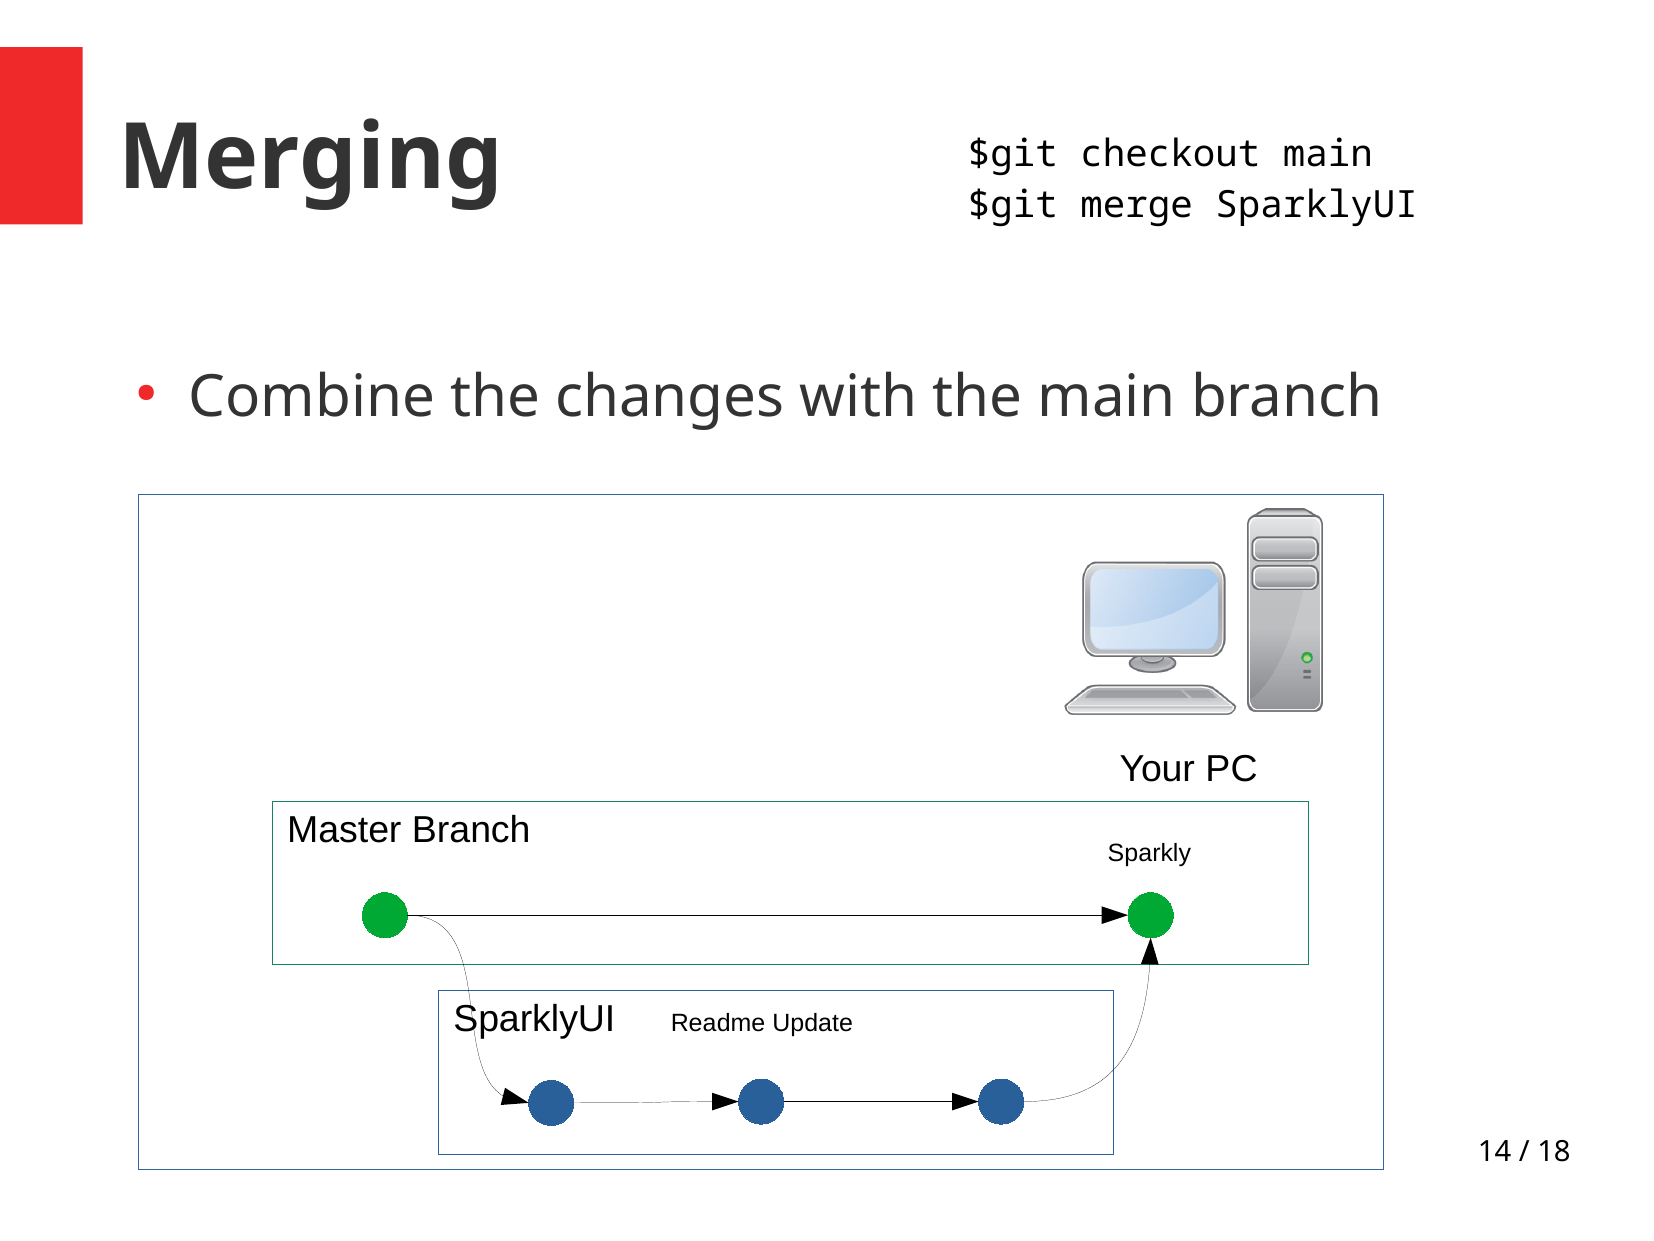

# Merging
$git checkout main
$git merge SparklyUI
Combine the changes with the main branch
Your PC
Master Branch
Sparkly
SparklyUI
Readme Update
14